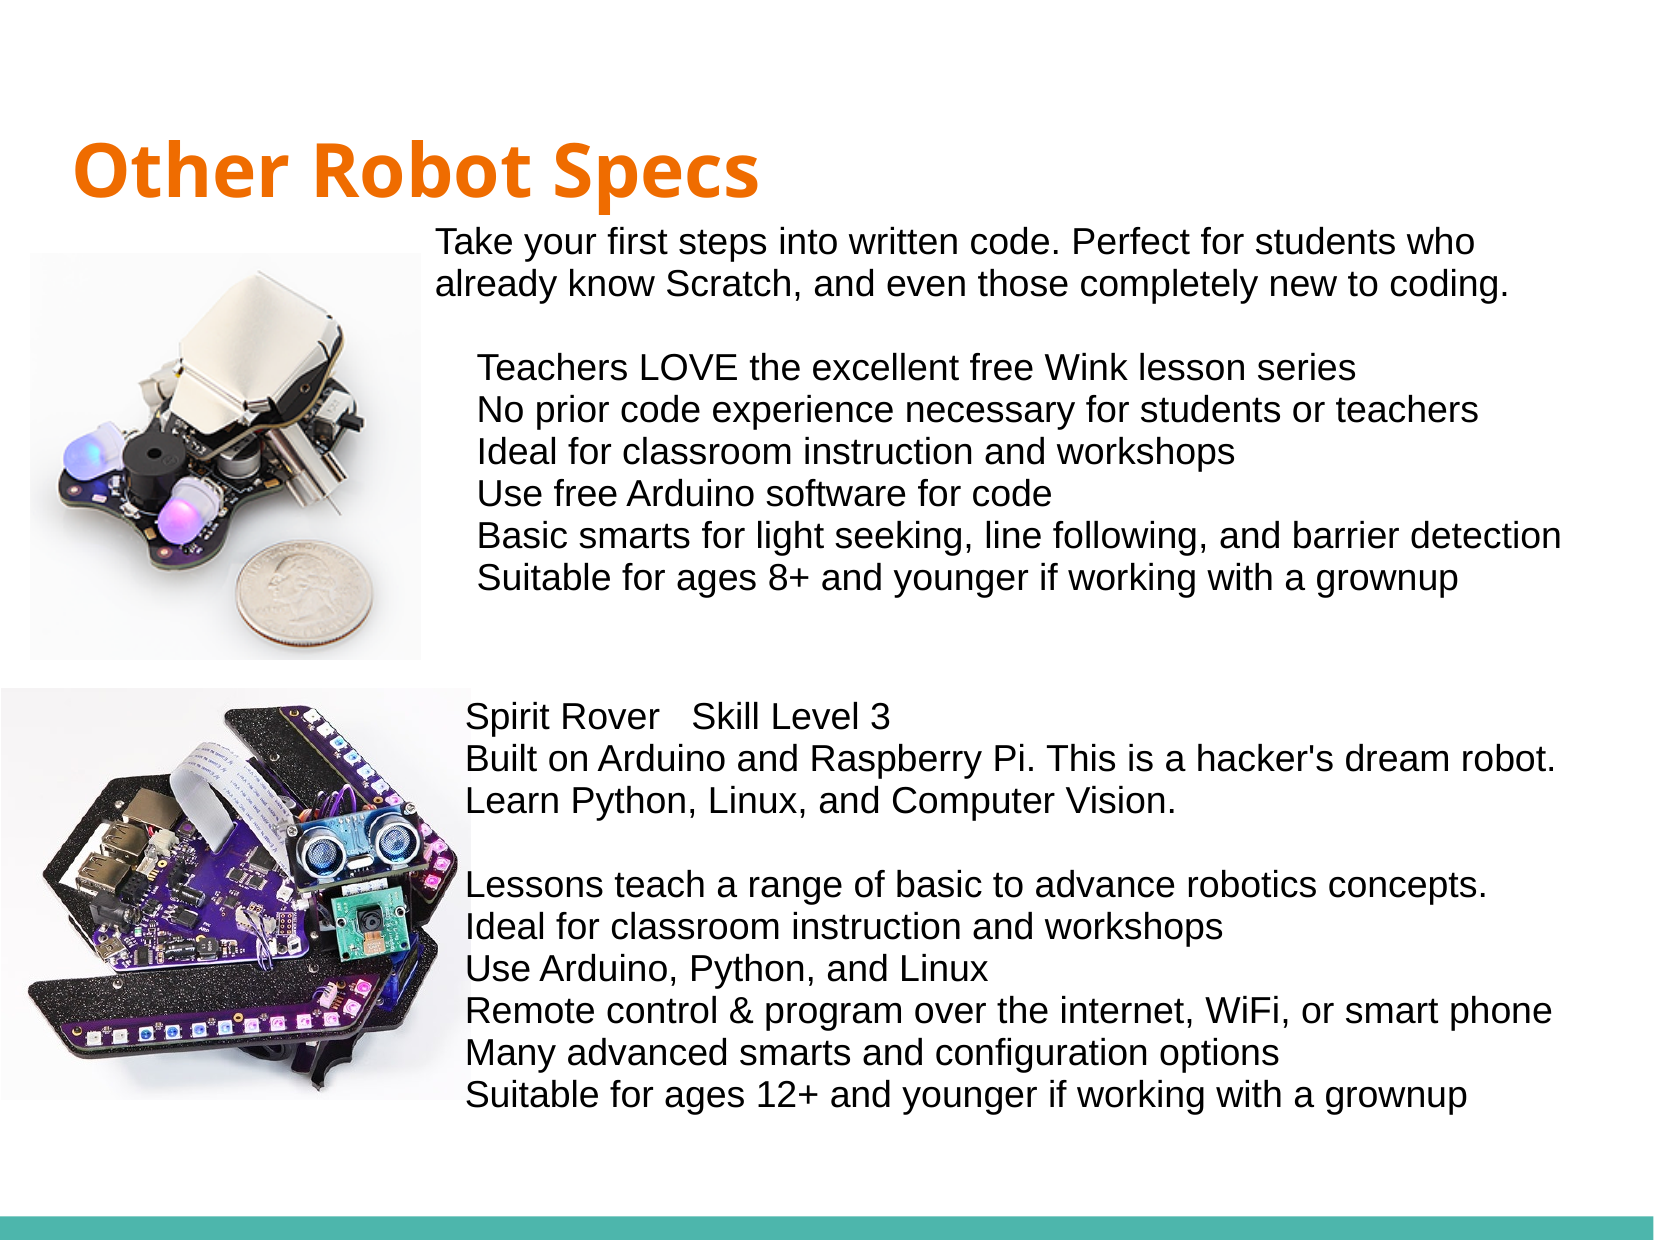

# Other Robot Specs
Take your first steps into written code. Perfect for students who already know Scratch, and even those completely new to coding.
 Teachers LOVE the excellent free Wink lesson series
 No prior code experience necessary for students or teachers
 Ideal for classroom instruction and workshops
 Use free Arduino software for code
 ​Basic smarts for light seeking, line following, and barrier detection
 Suitable for ages 8+ and younger if working with a grownup
Spirit Rover Skill Level 3
Built on Arduino and Raspberry Pi. This is a hacker's dream robot.
Learn Python, Linux, and Computer Vision.
Lessons teach a range of basic to advance robotics concepts.
Ideal for classroom instruction and workshops
Use Arduino, Python, and Linux
Remote control & program over the internet, WiFi, or smart phone
Many advanced smarts and configuration options
Suitable for ages 12+ and younger if working with a grownup